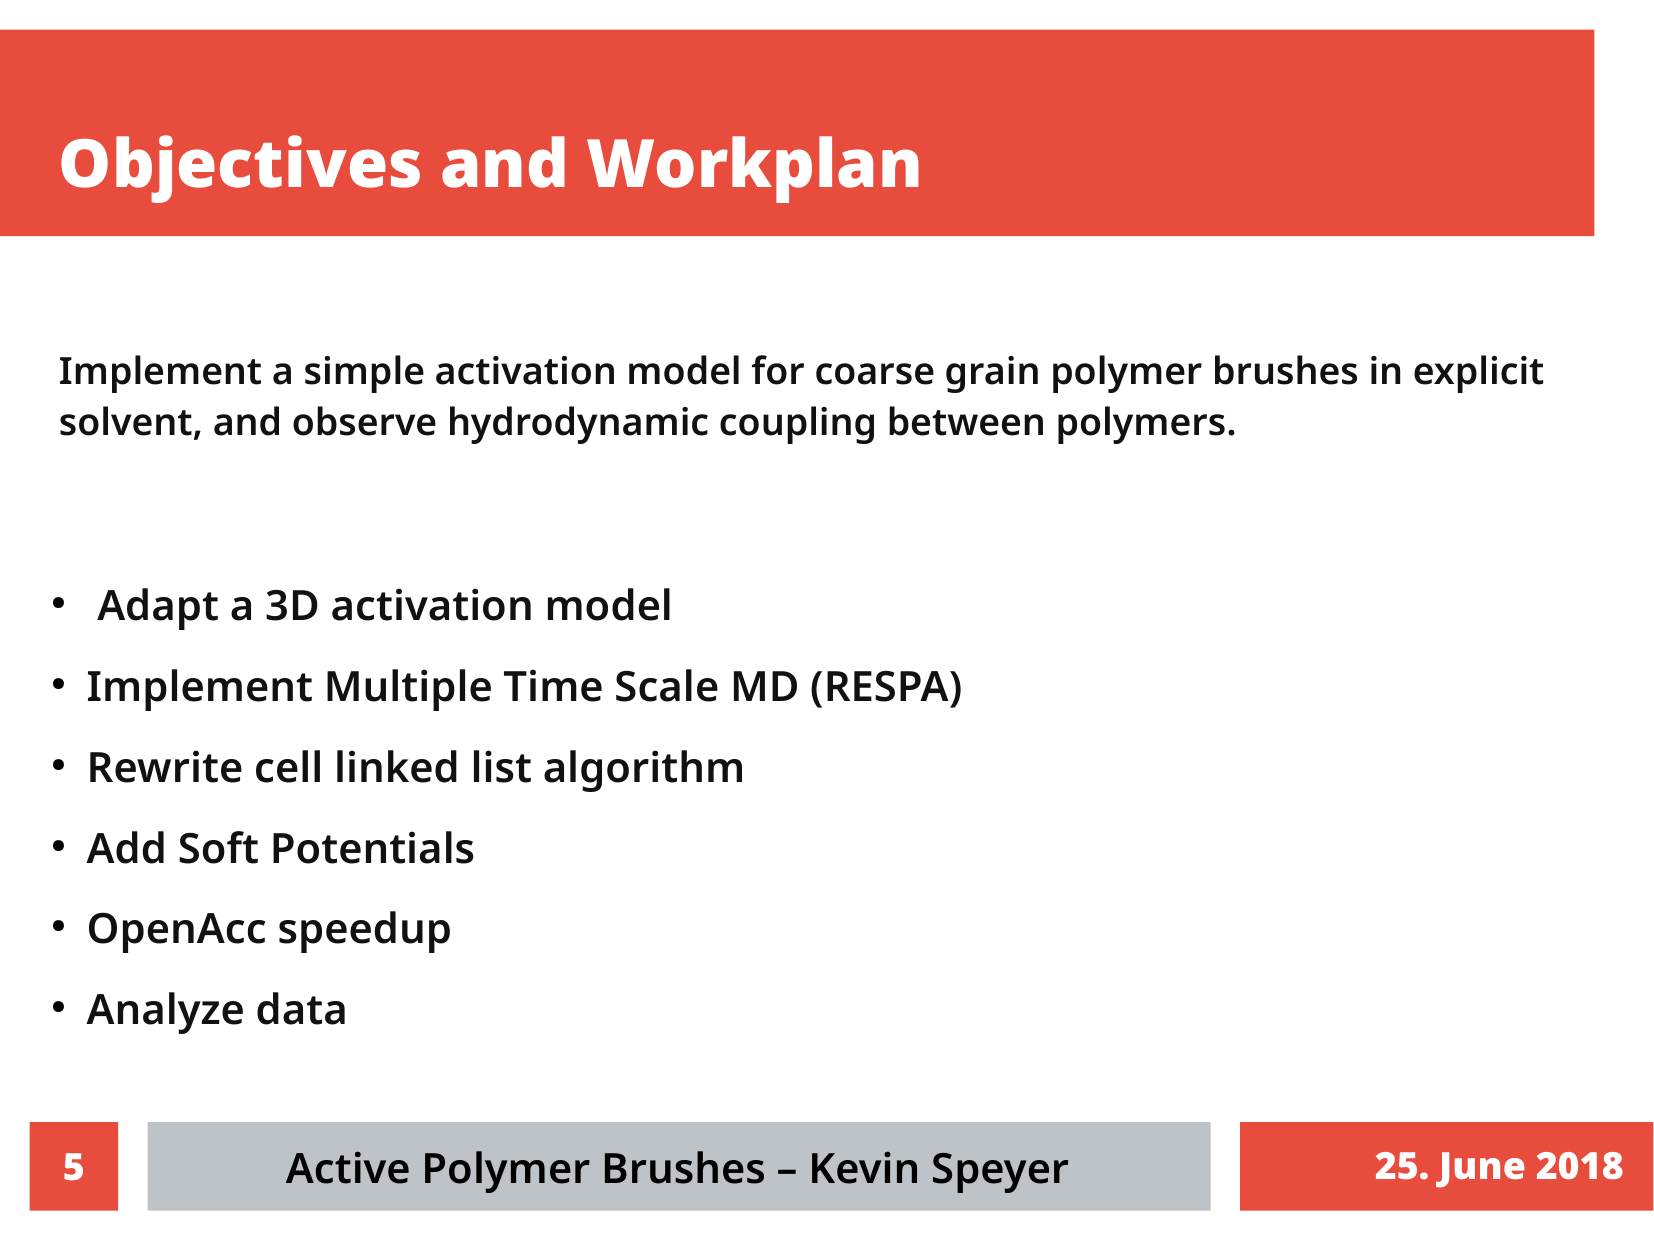

# Objectives and Workplan
Implement a simple activation model for coarse grain polymer brushes in explicit solvent, and observe hydrodynamic coupling between polymers.
 Adapt a 3D activation model
Implement Multiple Time Scale MD (RESPA)
Rewrite cell linked list algorithm
Add Soft Potentials
OpenAcc speedup
Analyze data
5
25. June 2018
Active Polymer Brushes – Kevin Speyer